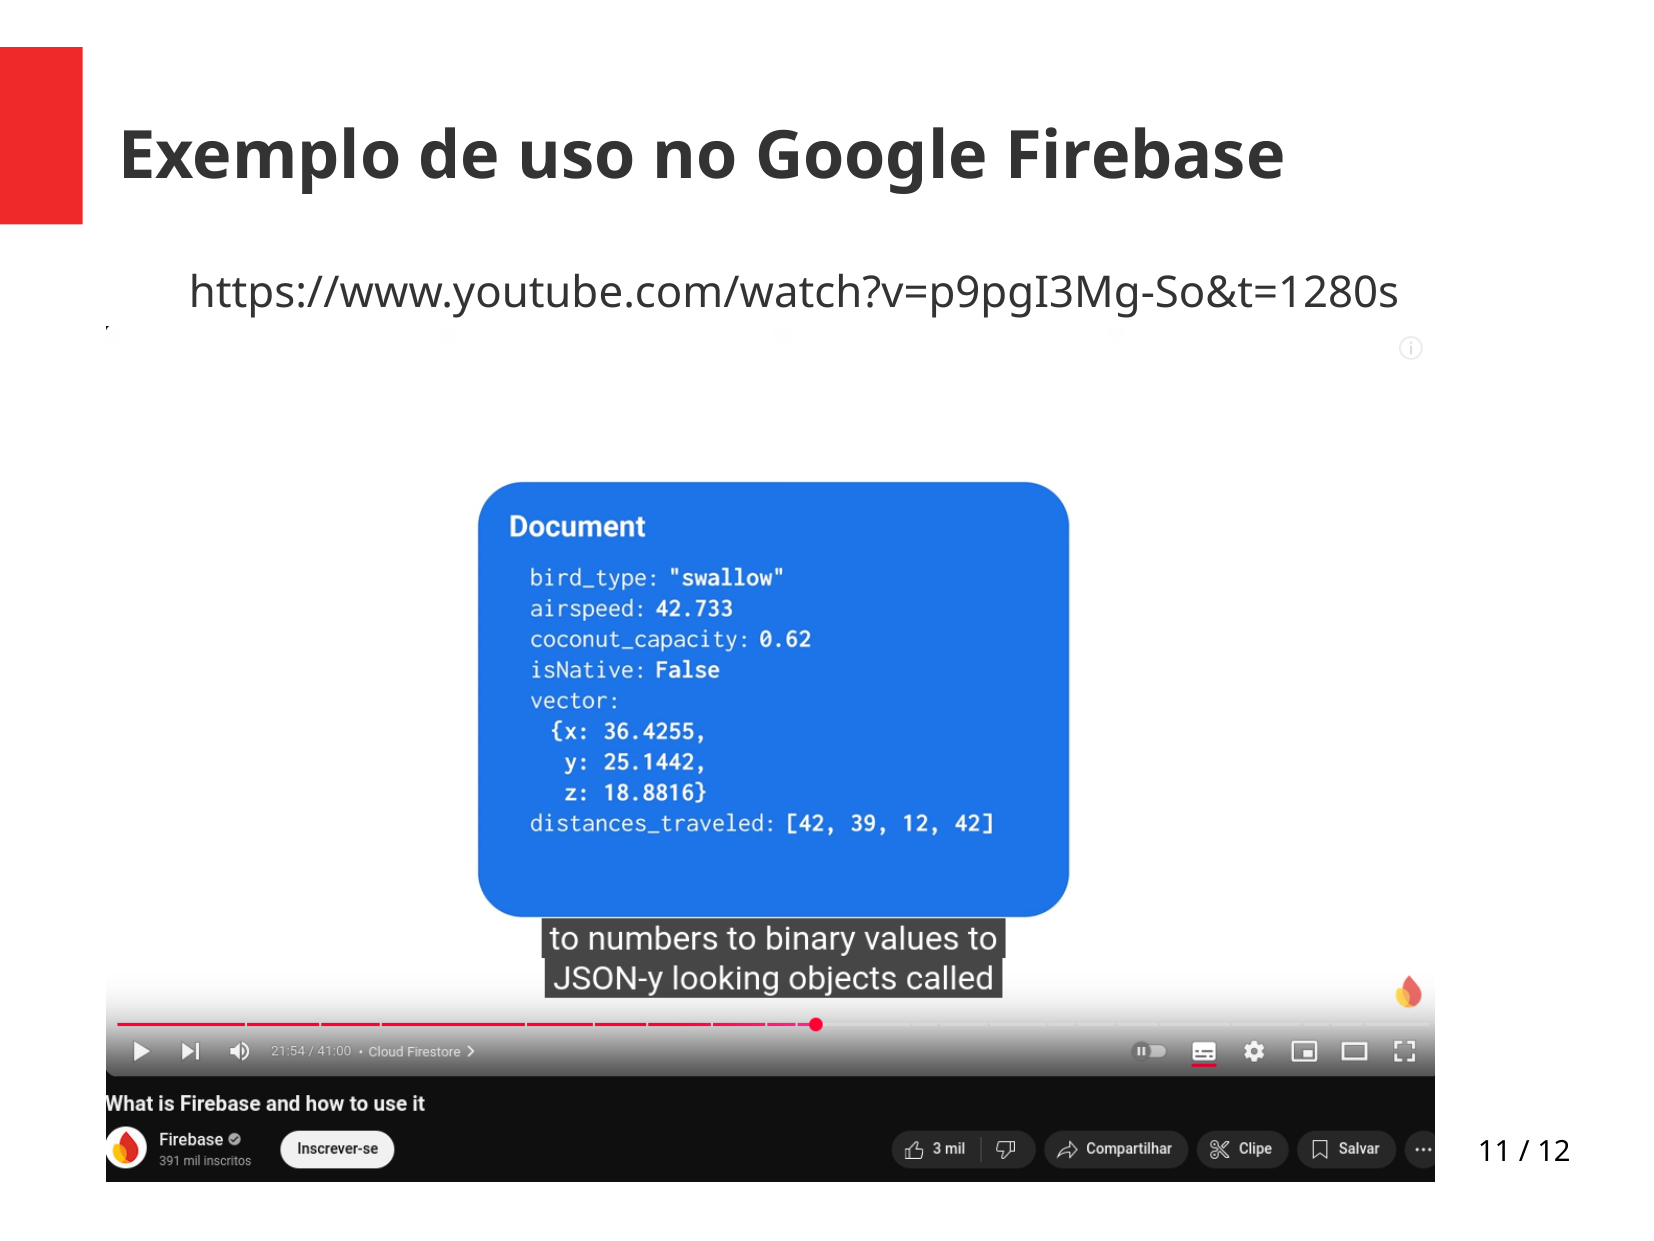

# Exemplo de uso no Google Firebase
https://www.youtube.com/watch?v=p9pgI3Mg-So&t=1280s
11